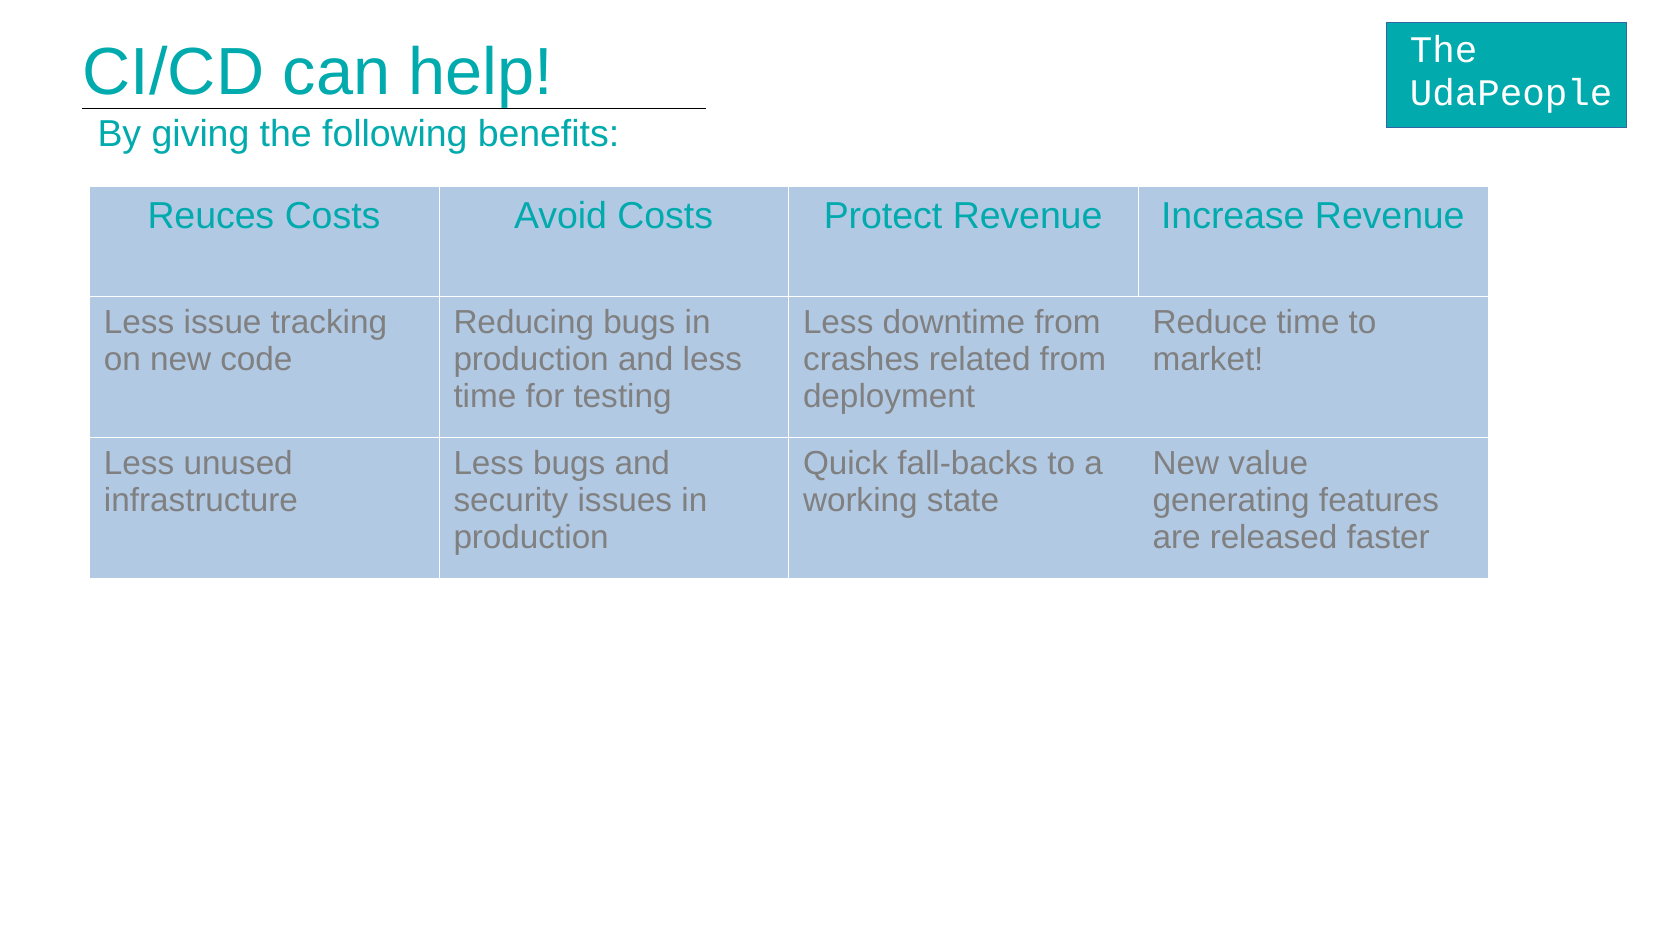

The
UdaPeople
# CI/CD can help!
By giving the following benefits:
| Reuces Costs | Avoid Costs | Protect Revenue | Increase Revenue |
| --- | --- | --- | --- |
| Less issue tracking on new code | Reducing bugs in production and less time for testing | Less downtime from crashes related from deployment | Reduce time to market! |
| Less unused infrastructure | Less bugs and security issues in production | Quick fall-backs to a working state | New value generating features are released faster |